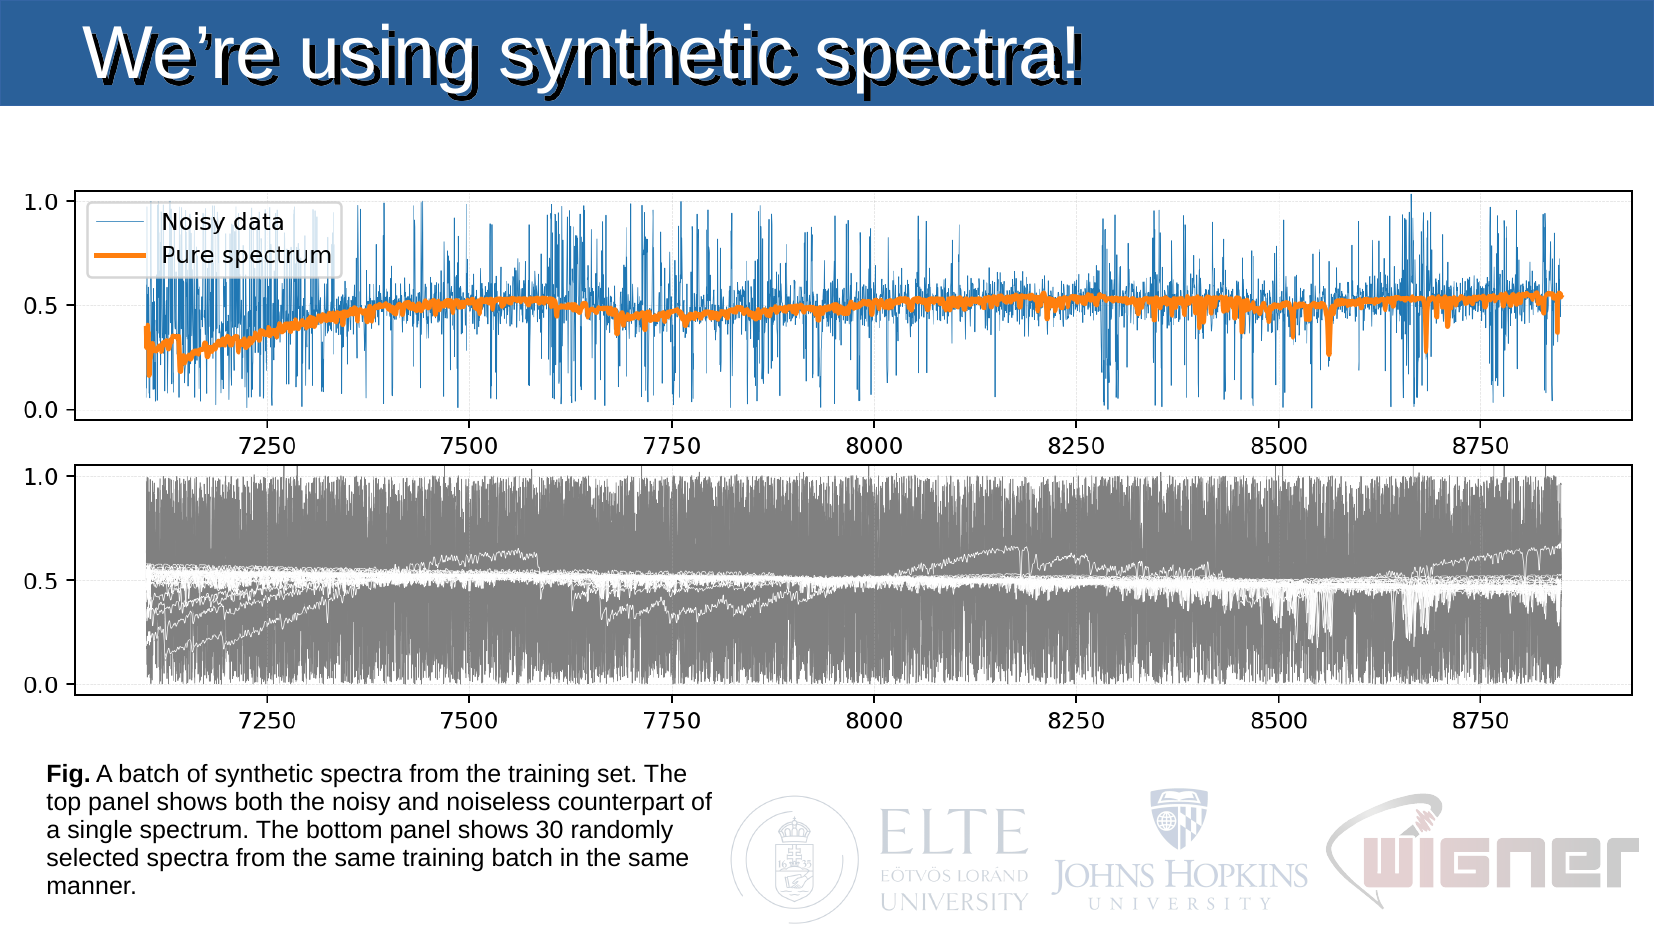

# We’re using synthetic spectra!
Fig. A batch of synthetic spectra from the training set. The top panel shows both the noisy and noiseless counterpart of a single spectrum. The bottom panel shows 30 randomly selected spectra from the same training batch in the same manner.